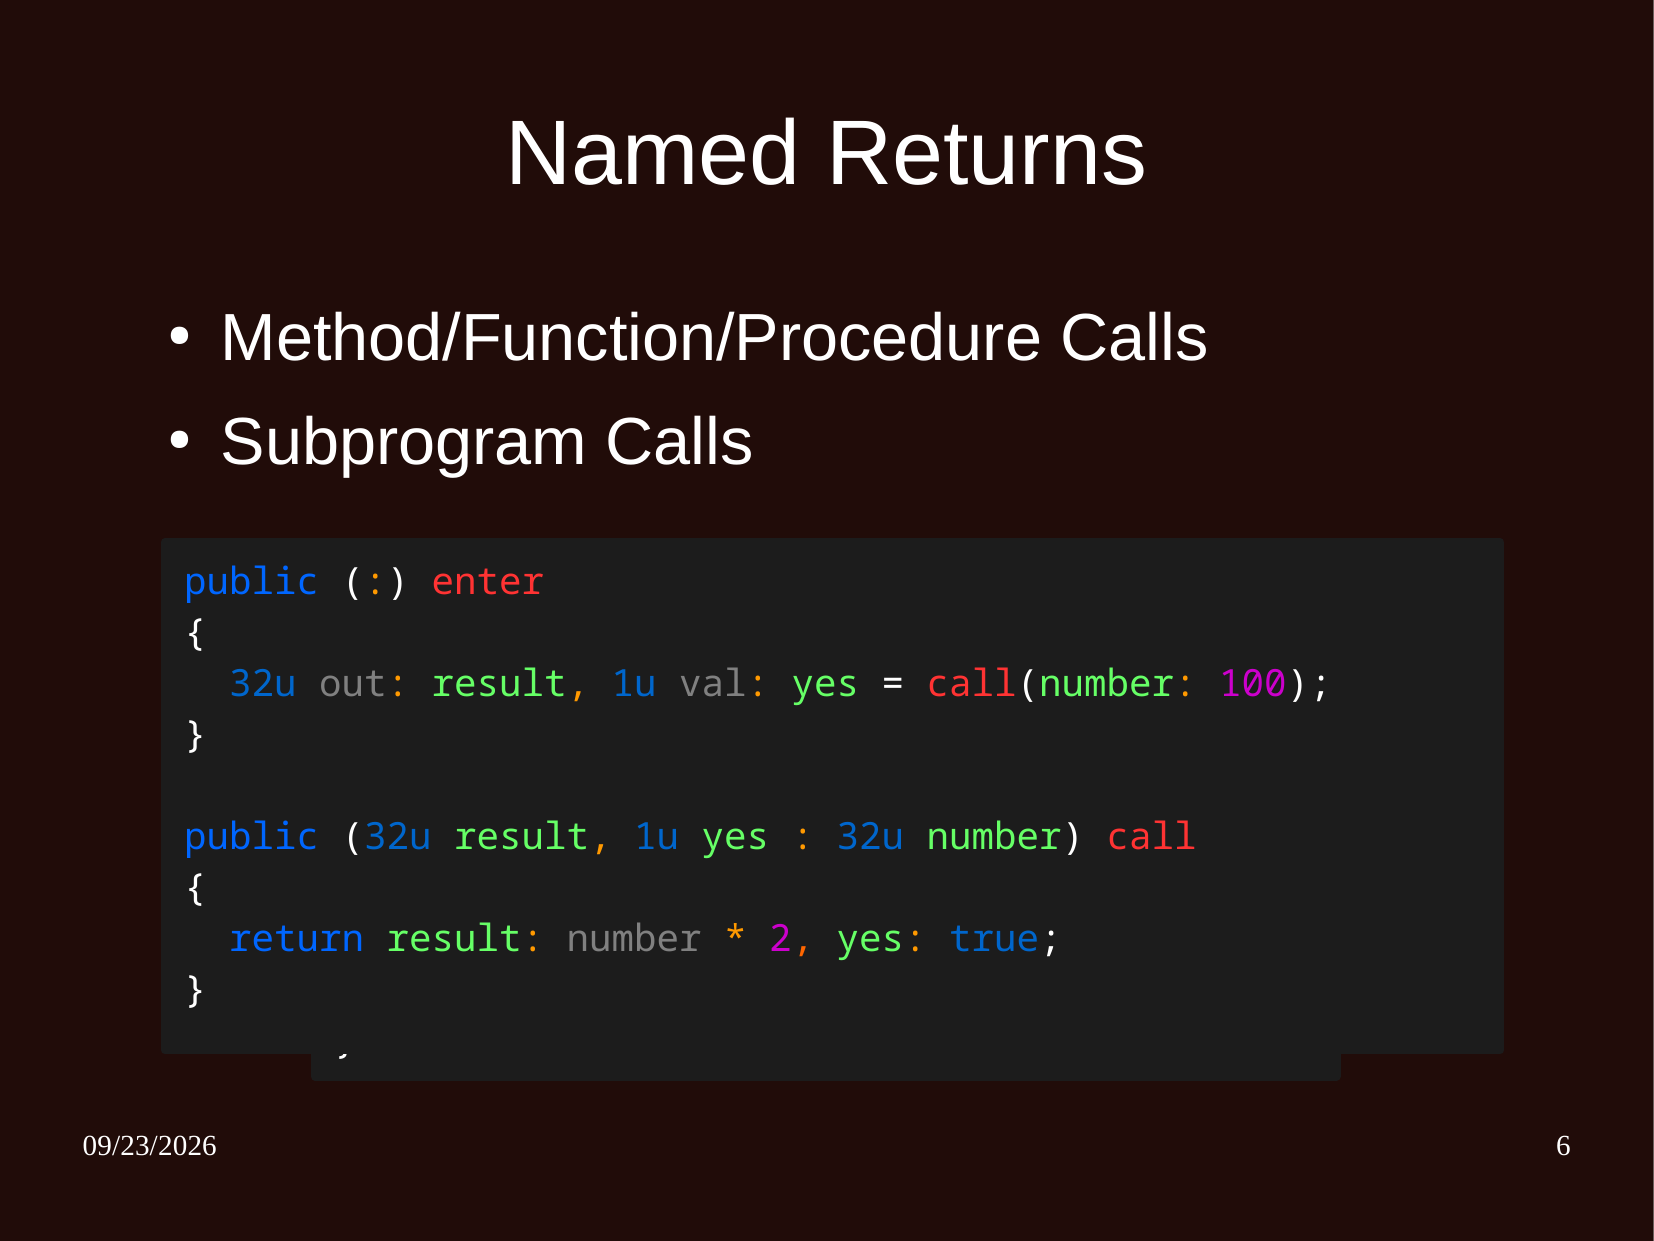

# Named Returns
Method/Function/Procedure Calls
Subprogram Calls
public (:) enter
{
 32u out: result, 1u val: yes = call(number: 100);
}
public (32u result, 1u yes : 32u number) call
{
 return result: number * 2, yes: true;
}
public (:) enter
{
 32u out = call(number: 100)~result;
}
public (32u result, 1u yes : 32u number) call
{
 return result: number * 2, yes: true;
}
6